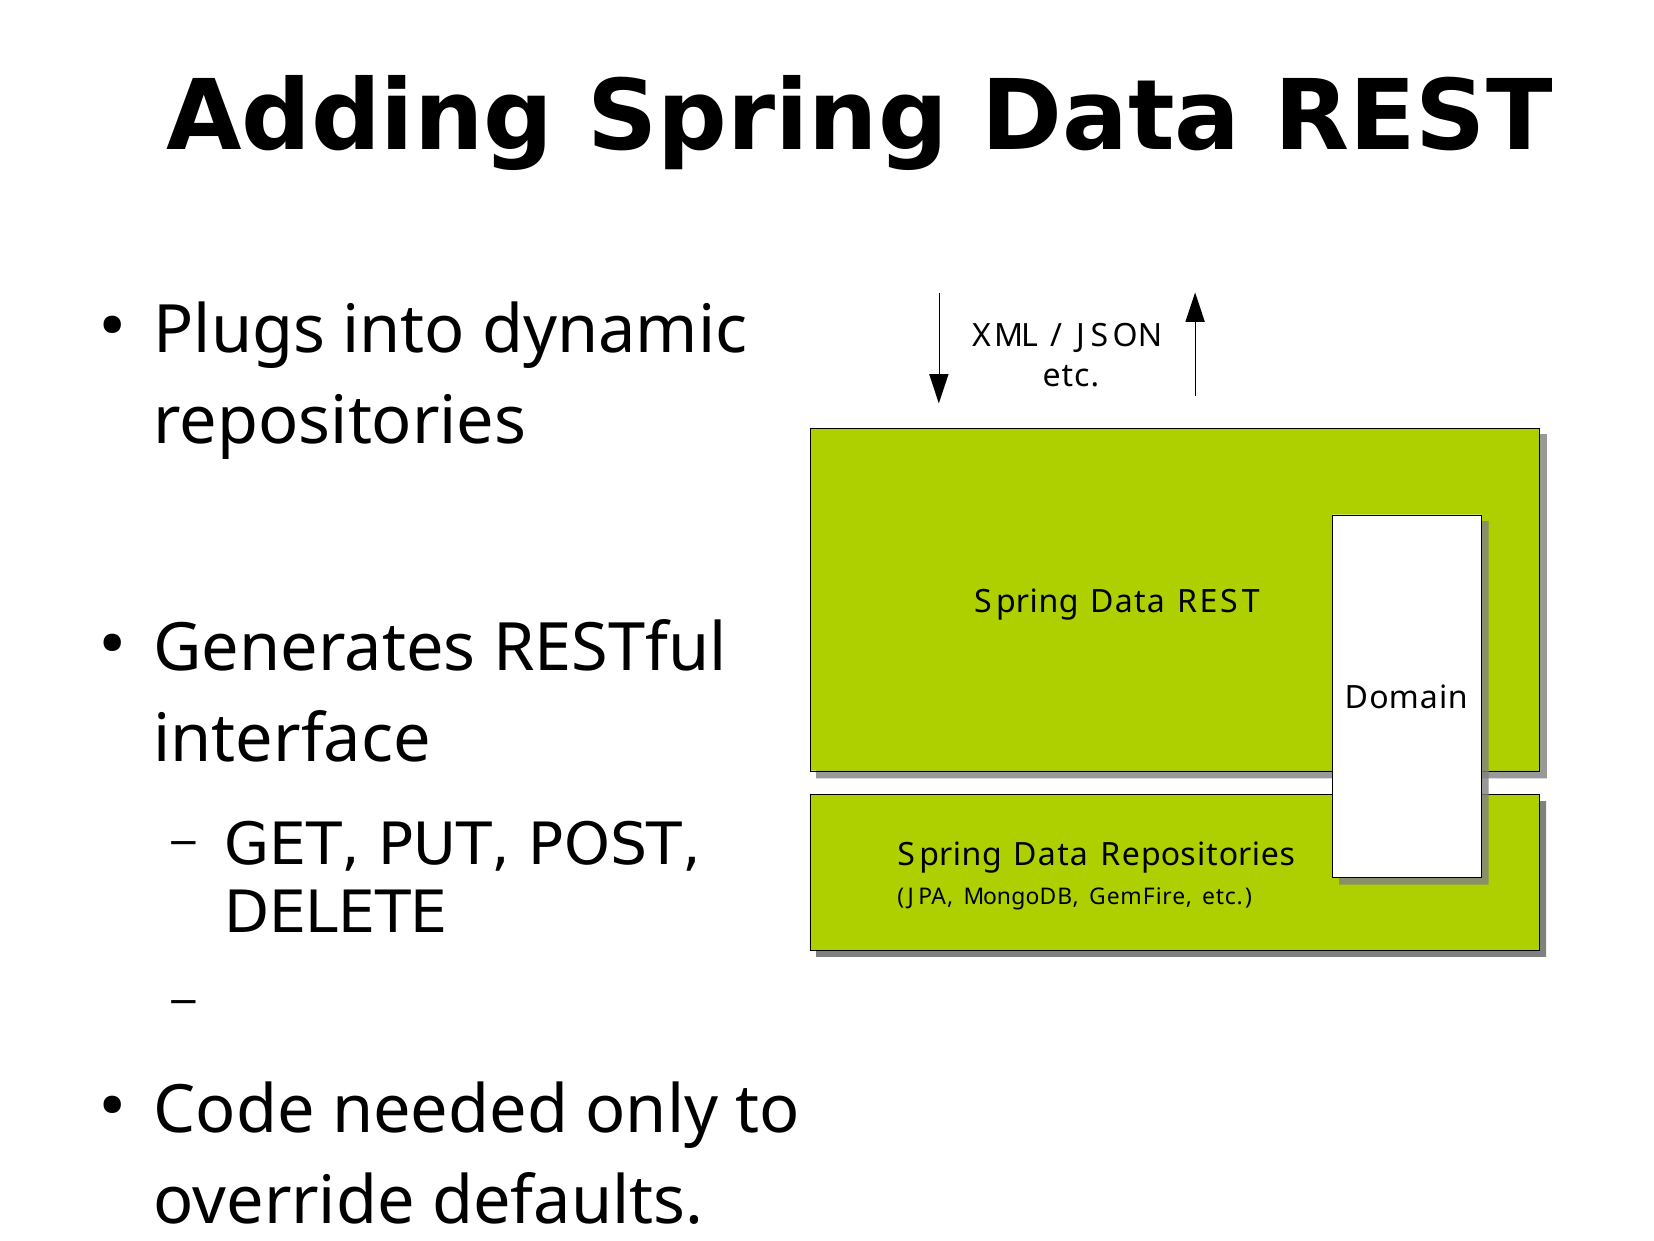

# Adding Spring Data REST
Plugs into dynamic repositories
Generates RESTful interface
GET, PUT, POST, DELETE
Code needed only to override defaults.